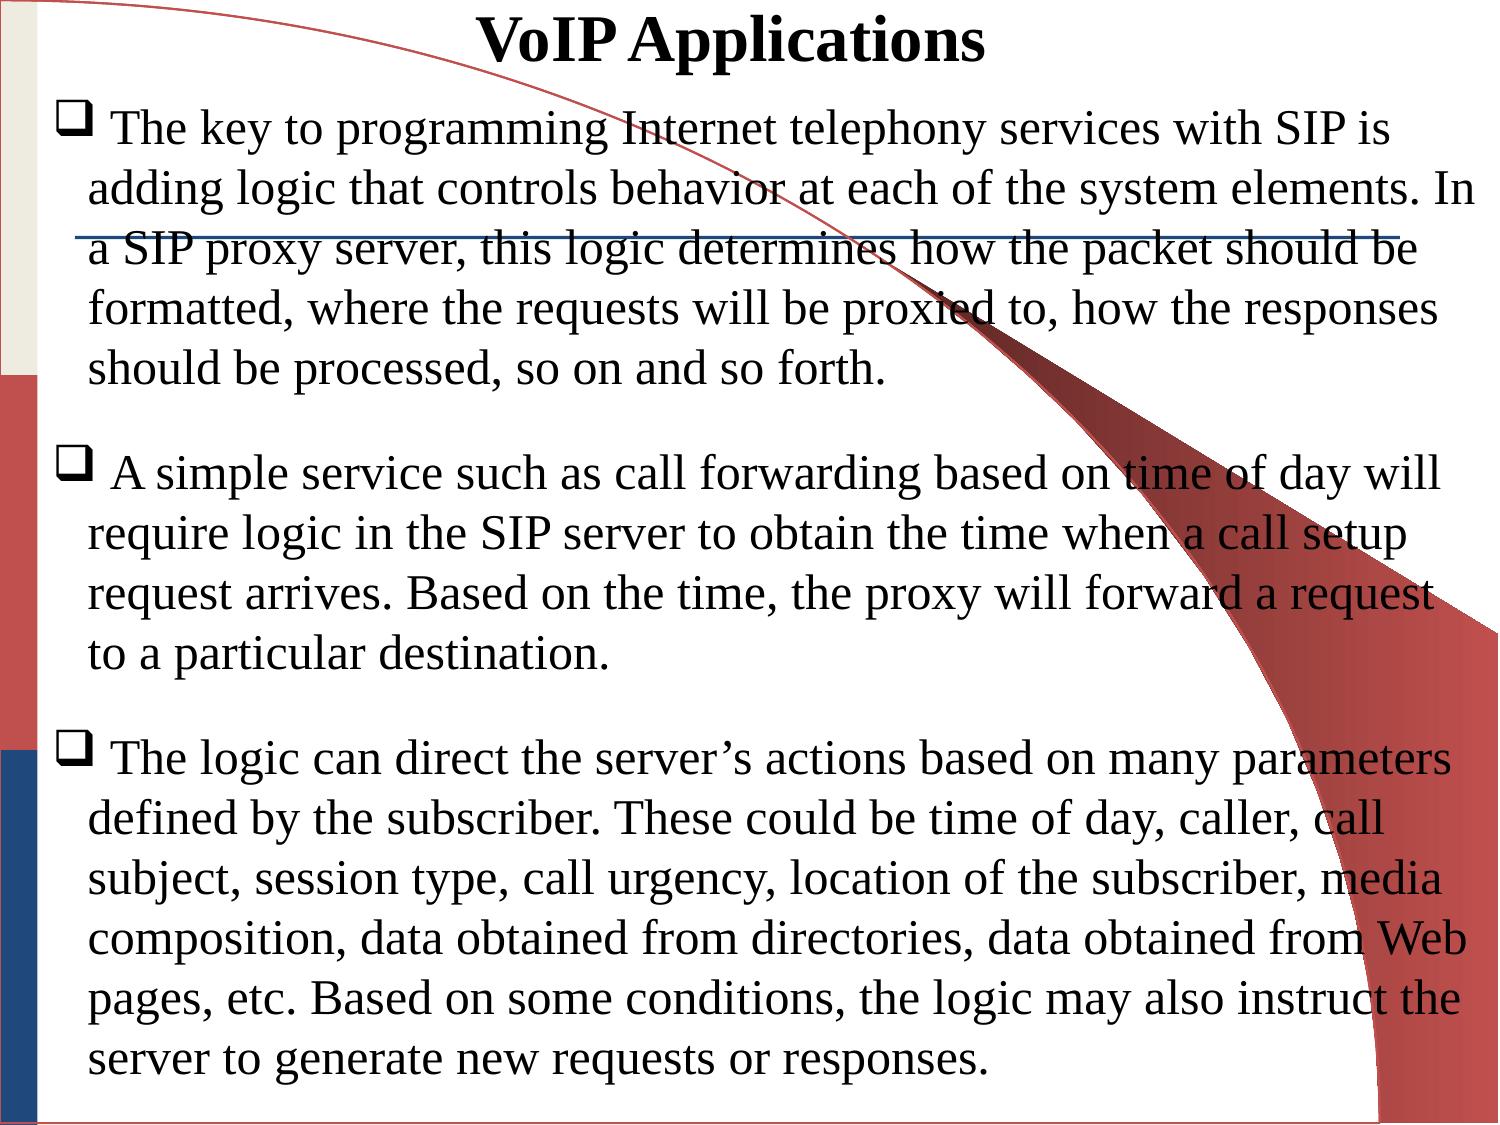

VoIP Applications
 The key to programming Internet telephony services with SIP is adding logic that controls behavior at each of the system elements. In a SIP proxy server, this logic determines how the packet should be formatted, where the requests will be proxied to, how the responses should be processed, so on and so forth.
 A simple service such as call forwarding based on time of day will require logic in the SIP server to obtain the time when a call setup request arrives. Based on the time, the proxy will forward a request to a particular destination.
 The logic can direct the server’s actions based on many parameters defined by the subscriber. These could be time of day, caller, call subject, session type, call urgency, location of the subscriber, media composition, data obtained from directories, data obtained from Web pages, etc. Based on some conditions, the logic may also instruct the server to generate new requests or responses.